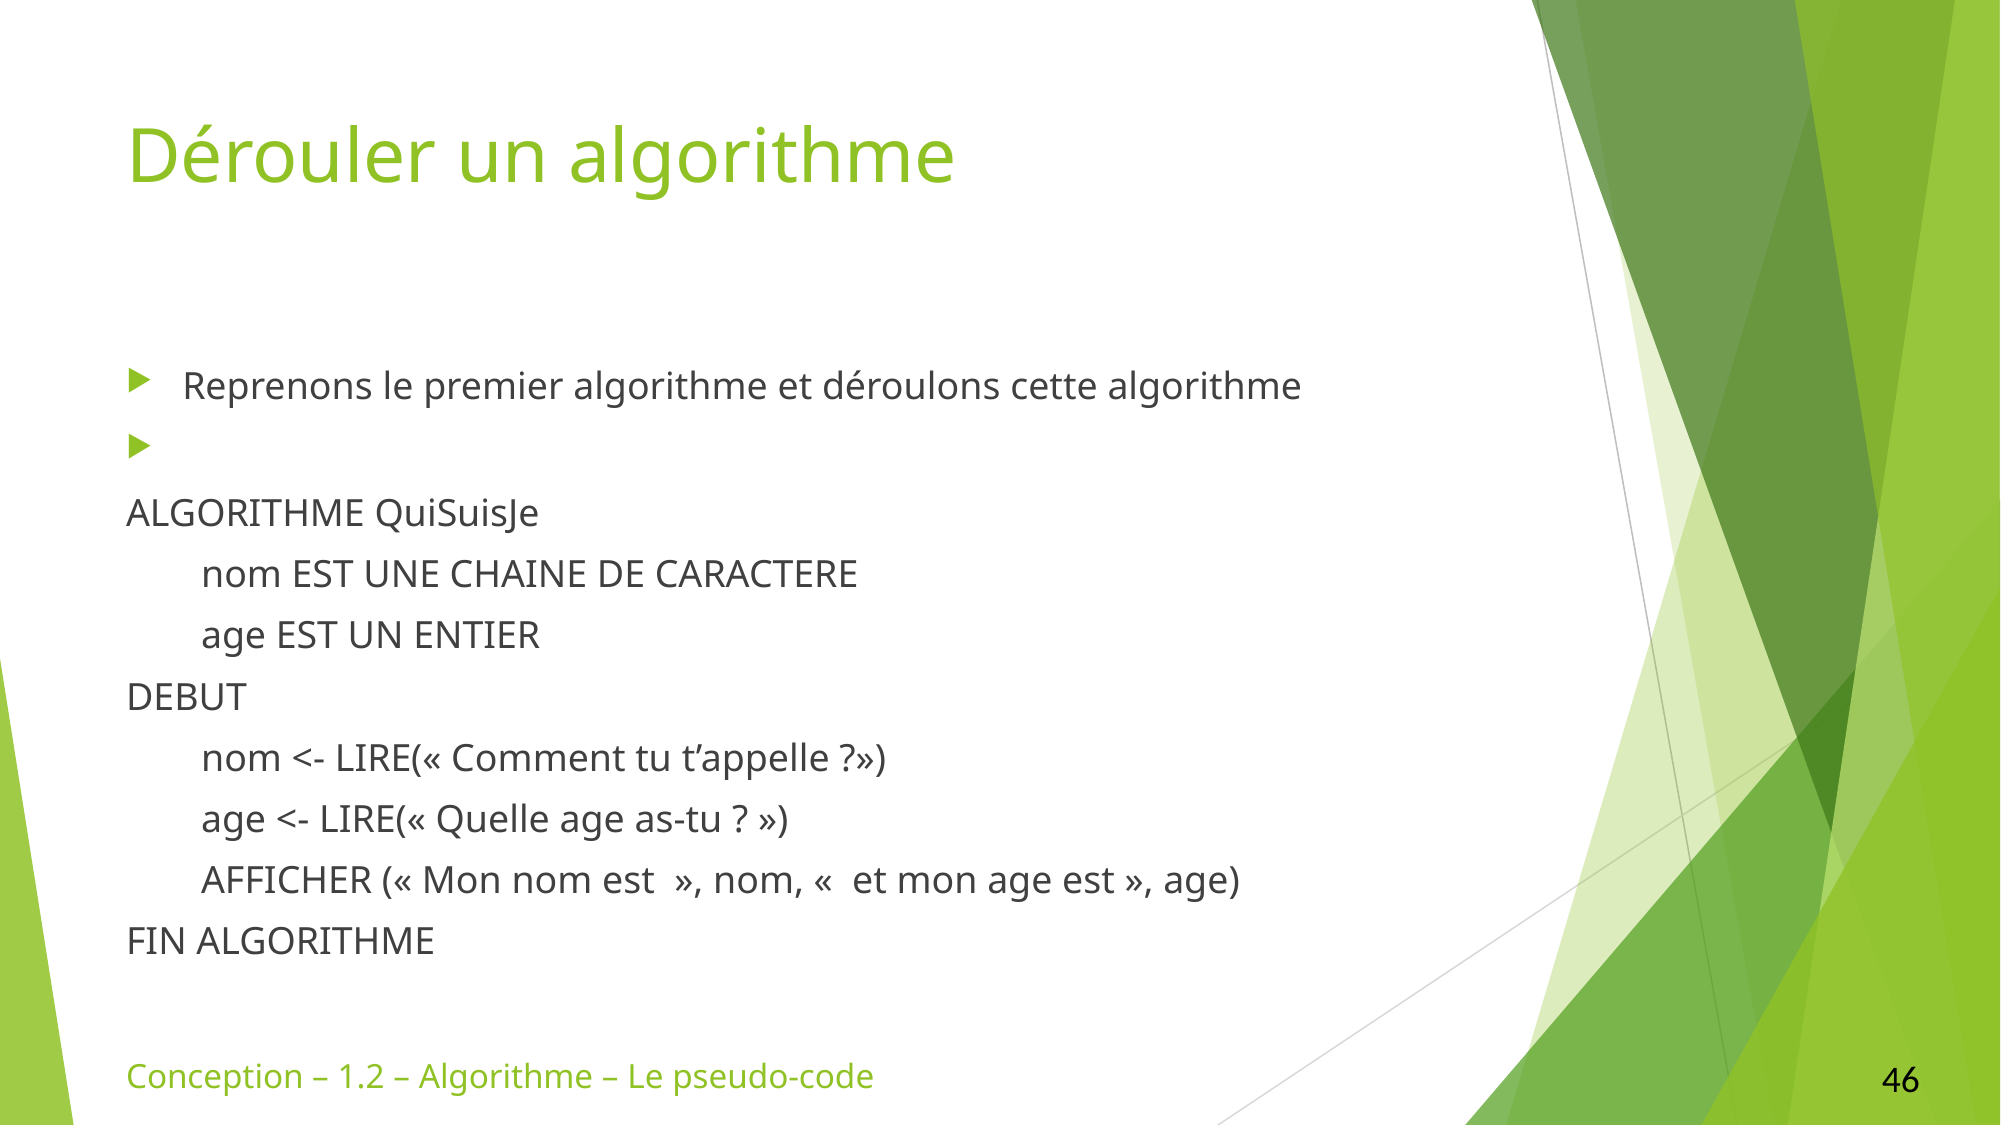

# Dérouler un algorithme
Reprenons le premier algorithme et déroulons cette algorithme
ALGORITHME QuiSuisJe
	nom EST UNE CHAINE DE CARACTERE
	age EST UN ENTIER
DEBUT
	nom <- LIRE(« Comment tu t’appelle ?»)
	age <- LIRE(« Quelle age as-tu ? »)
	AFFICHER (« Mon nom est », nom, «  et mon age est », age)
FIN ALGORITHME
Conception – 1.2 – Algorithme – Le pseudo-code